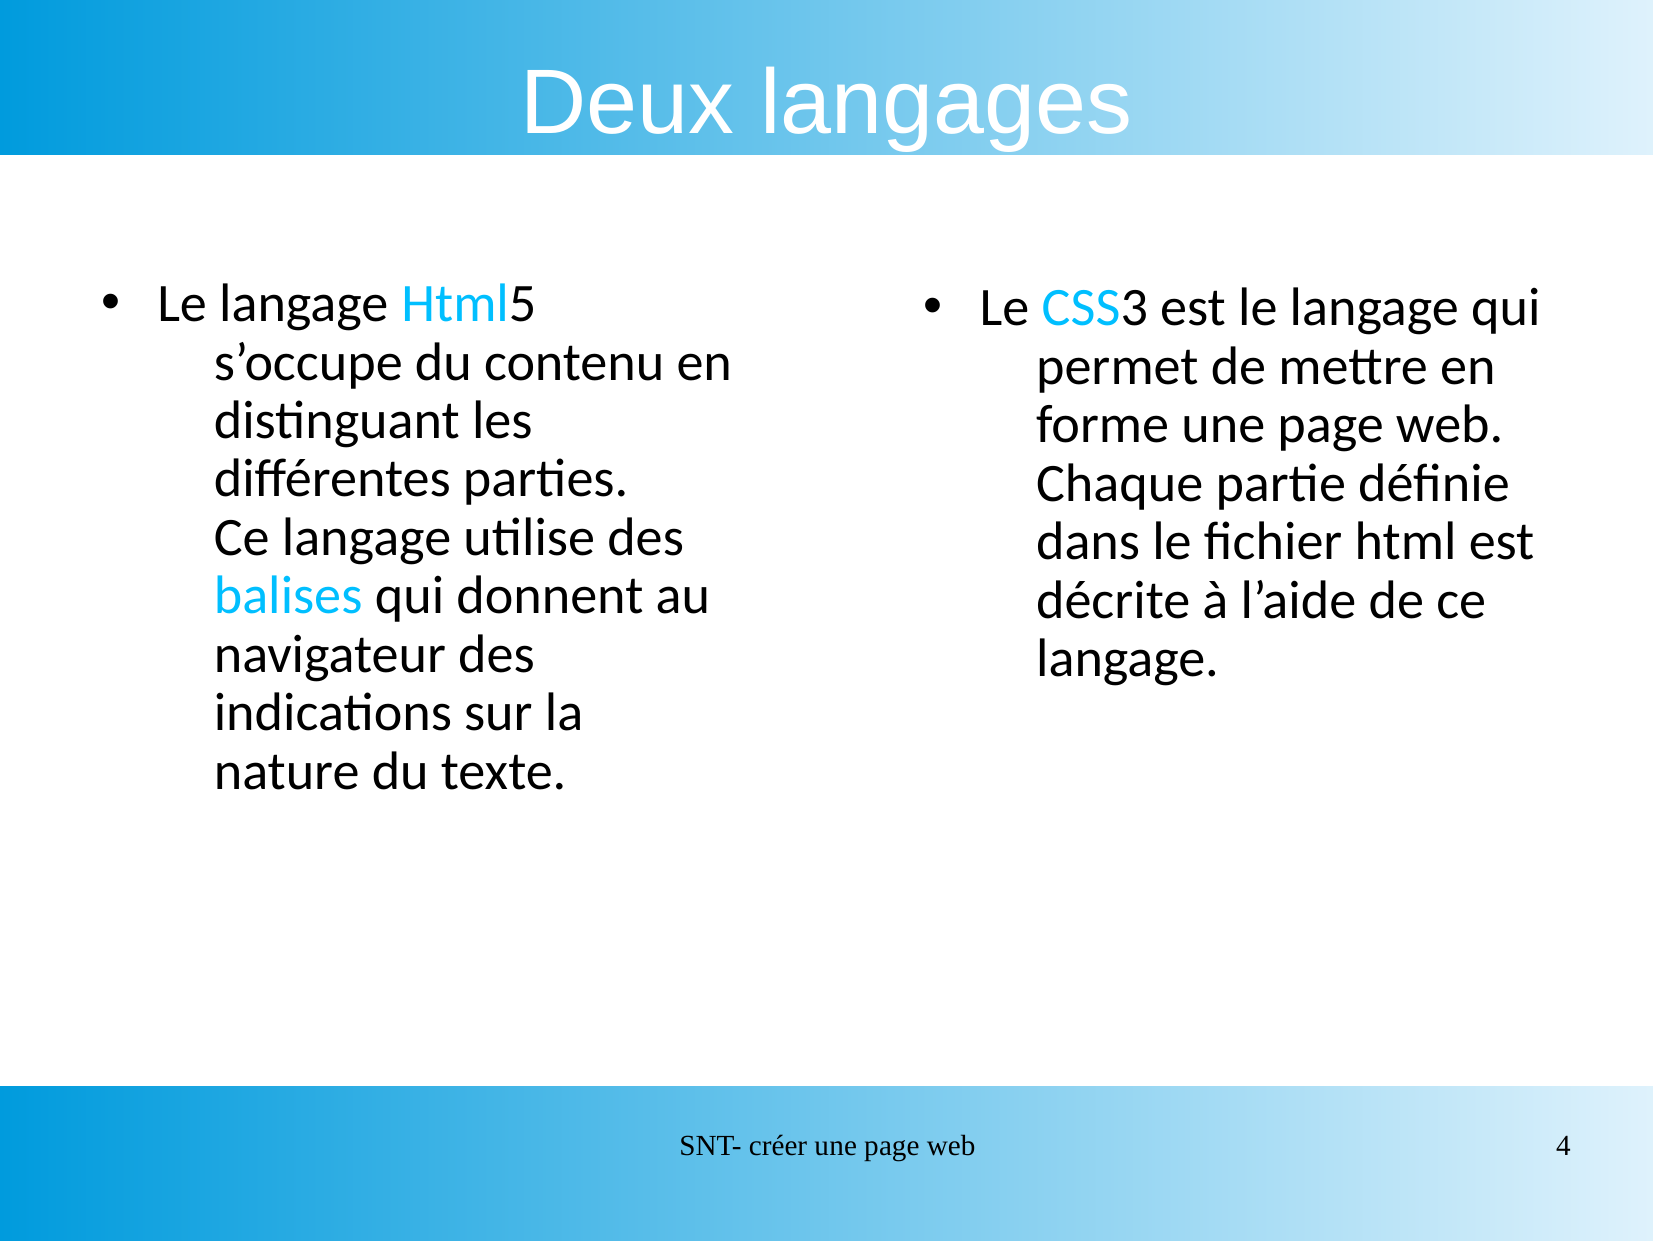

# Deux langages
Le langage Html5 s’occupe du contenu en distinguant les différentes parties.
Ce langage utilise des balises qui donnent au navigateur des indications sur la nature du texte.
Le CSS3 est le langage qui permet de mettre en forme une page web.
Chaque partie définie dans le fichier html est décrite à l’aide de ce langage.
SNT- créer une page web
4